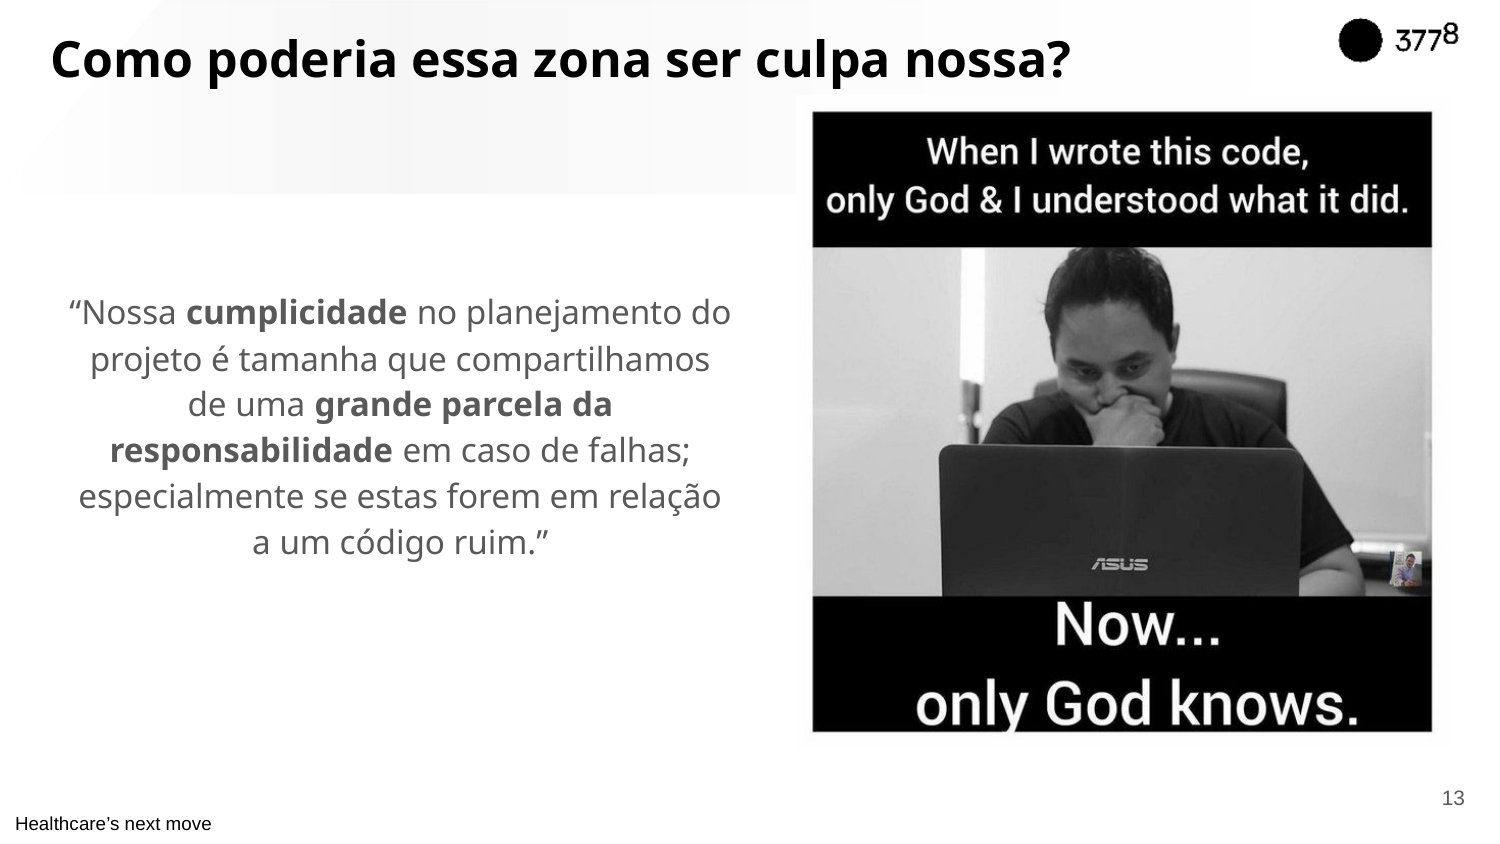

# Como poderia essa zona ser culpa nossa?
“Nossa cumplicidade no planejamento do projeto é tamanha que compartilhamos de uma grande parcela da responsabilidade em caso de falhas; especialmente se estas forem em relação a um código ruim.”